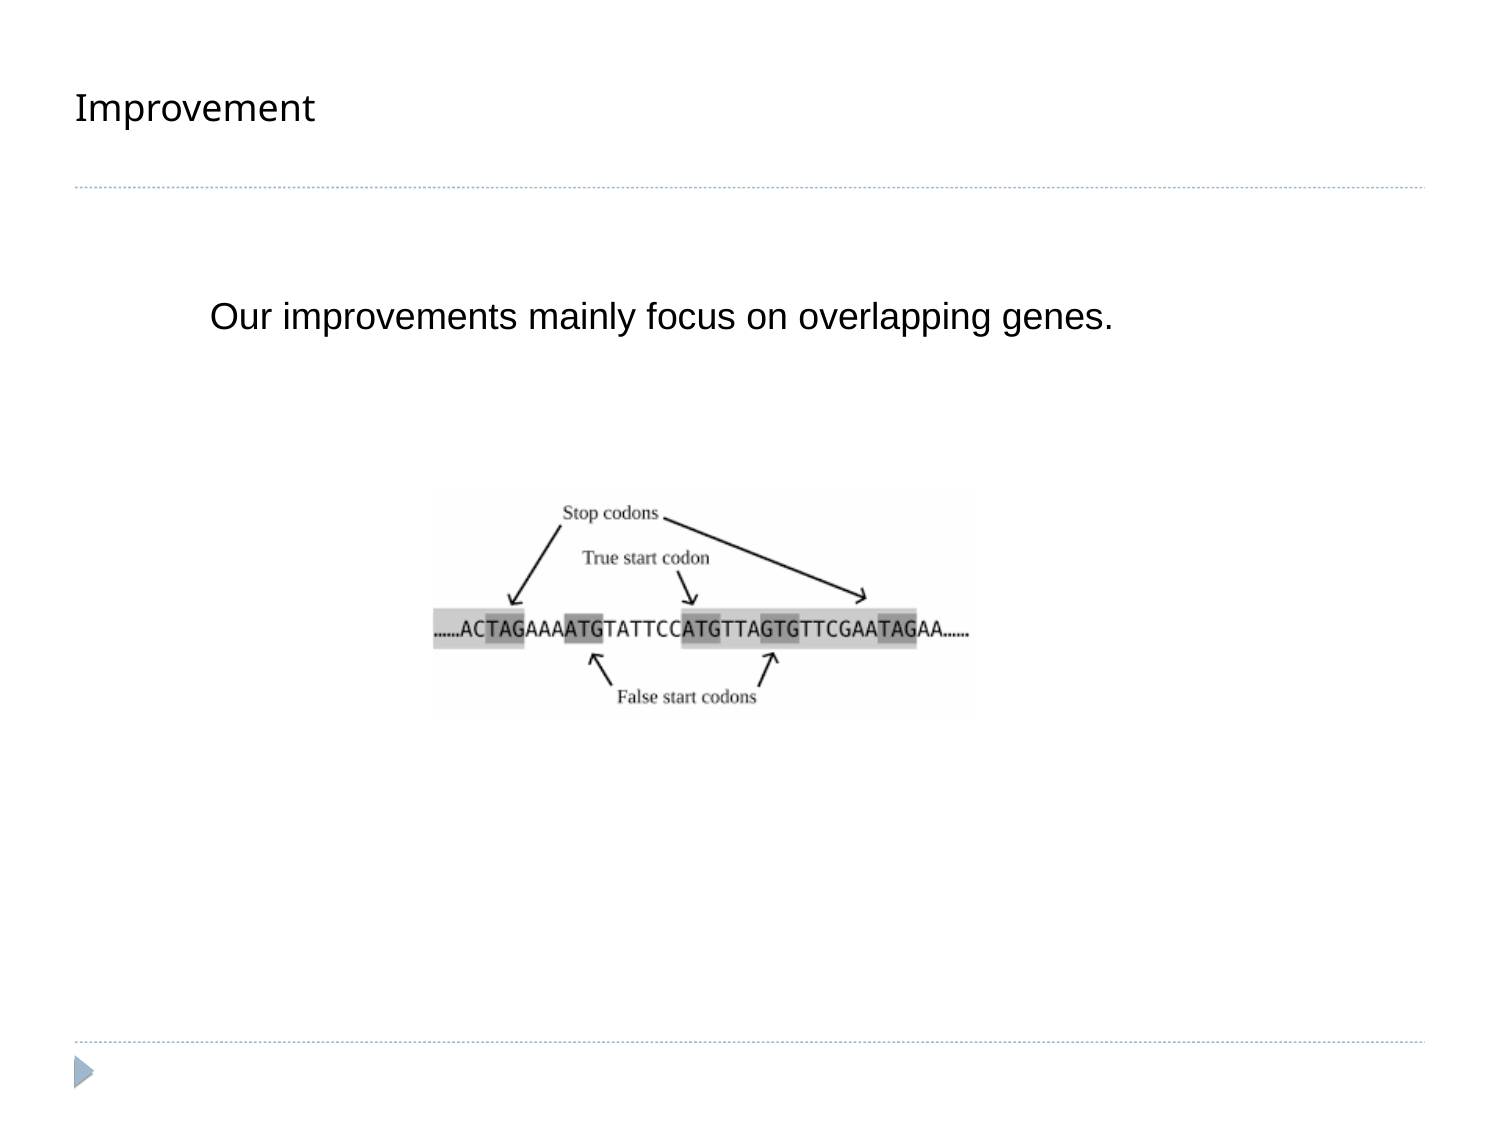

Improvement
Our improvements mainly focus on overlapping genes.